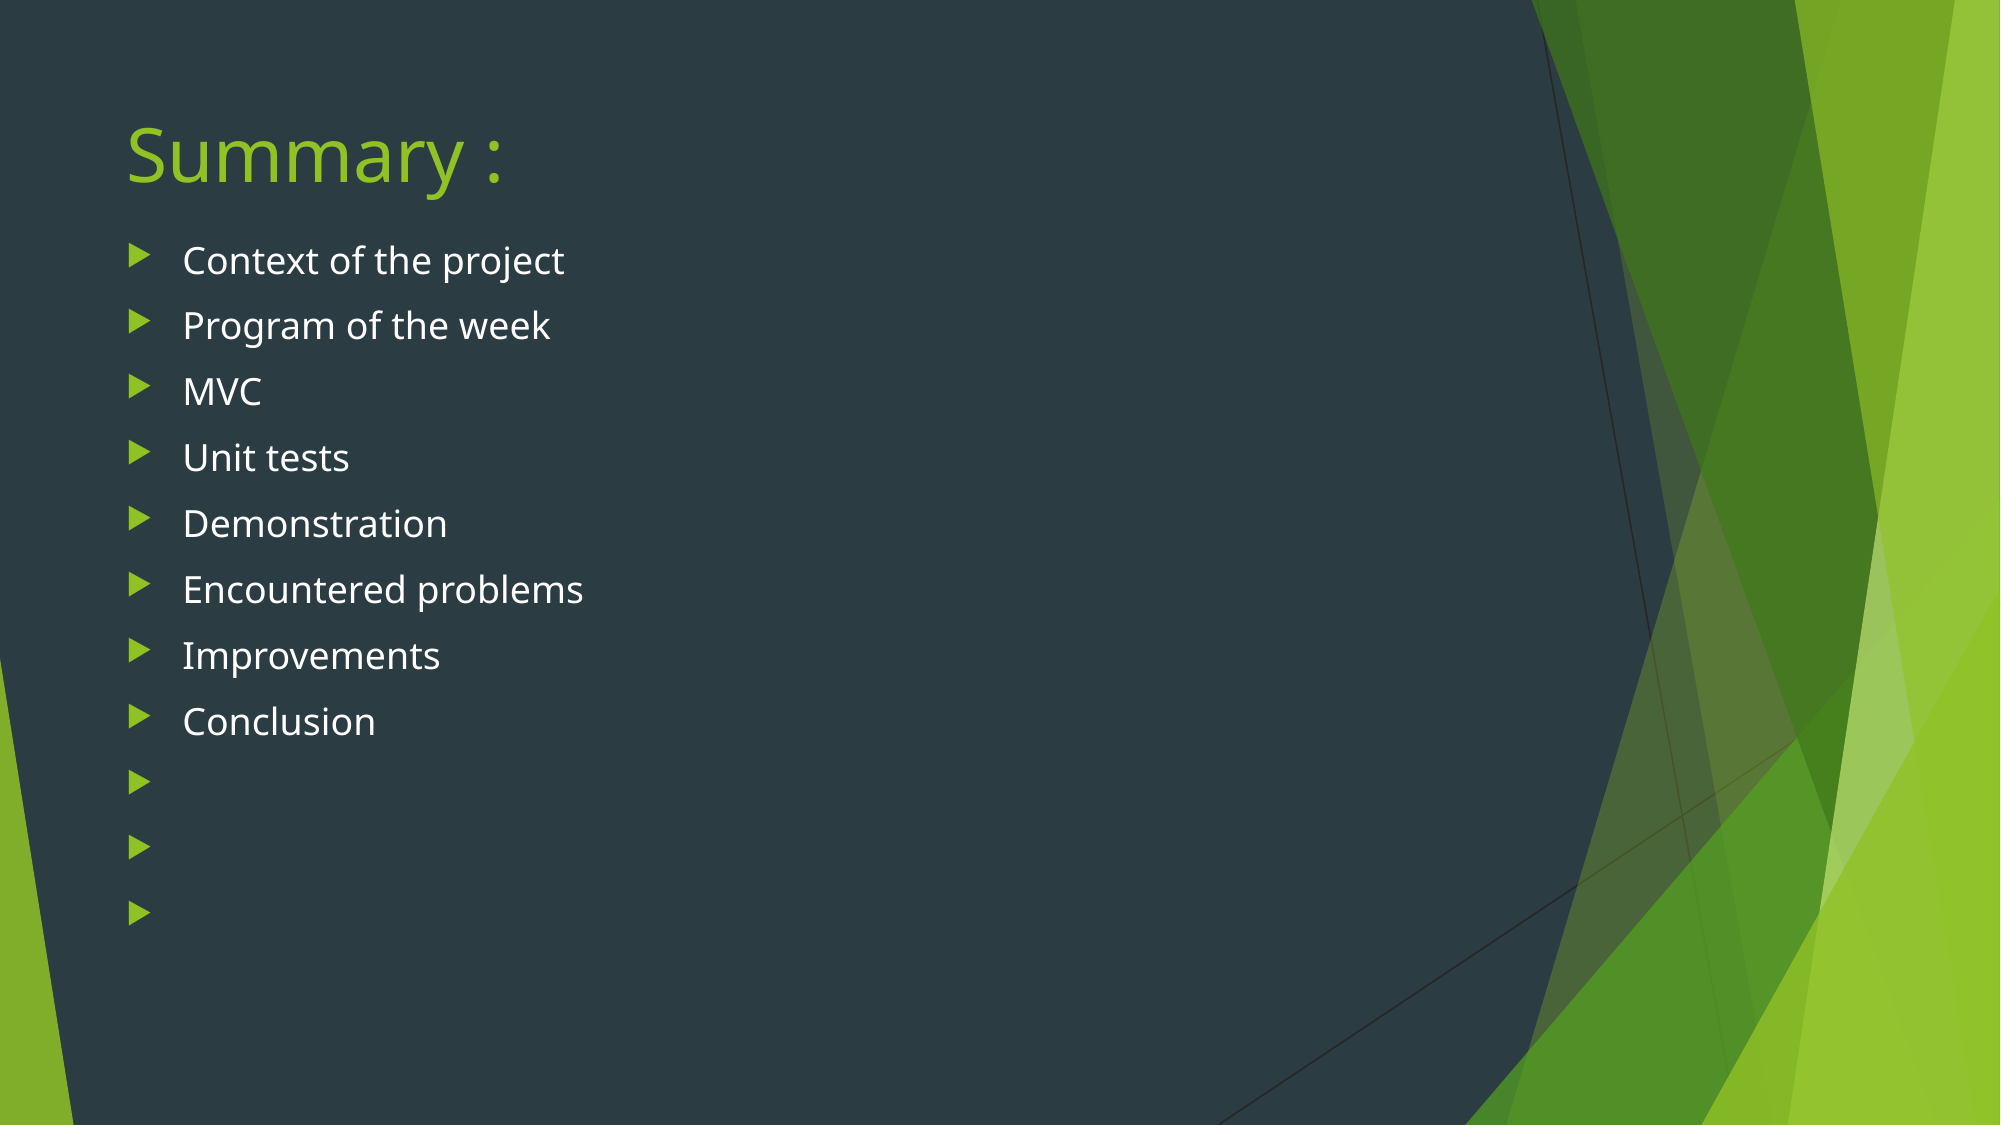

# Summary :
Context of the project
Program of the week
MVC
Unit tests
Demonstration
Encountered problems
Improvements
Conclusion